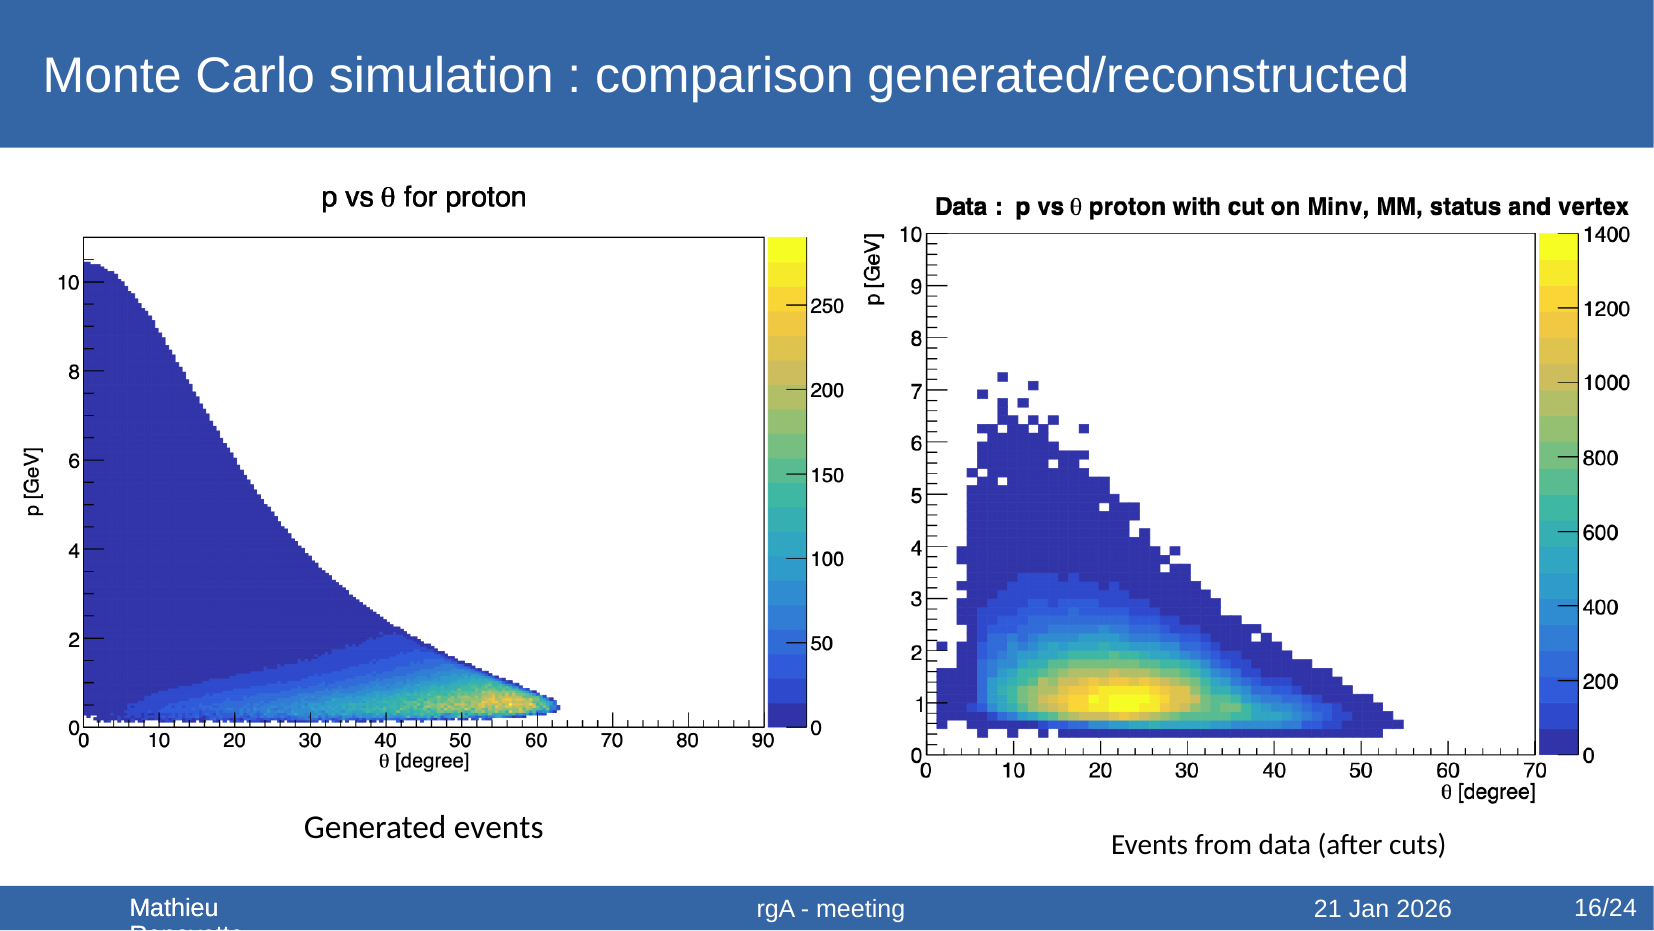

Monte Carlo simulation : comparison generated/reconstructed
Generated events
Events from data (after cuts)
Mathieu Ronayette
16/24
Mathieu Ronayette
 rgA - meeting
21 Jan 2026